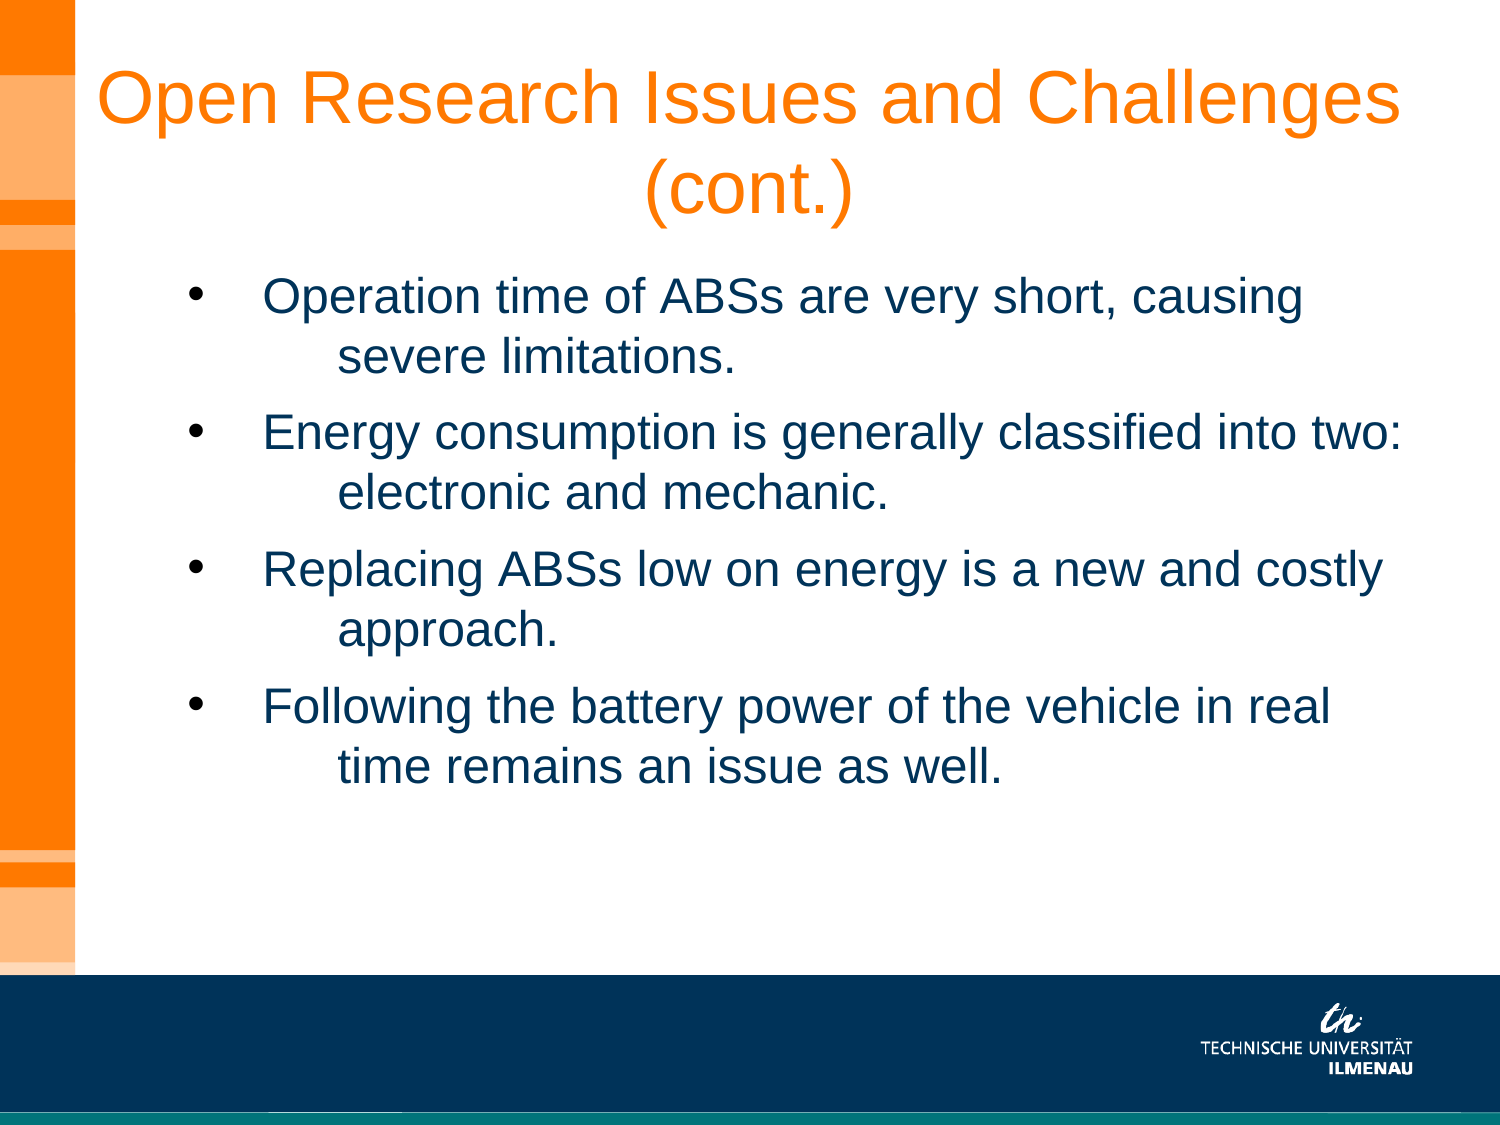

# Open Research Issues and Challenges (cont.)
Operation time of ABSs are very short, causing severe limitations.
Energy consumption is generally classified into two: electronic and mechanic.
Replacing ABSs low on energy is a new and costly approach.
Following the battery power of the vehicle in real time remains an issue as well.